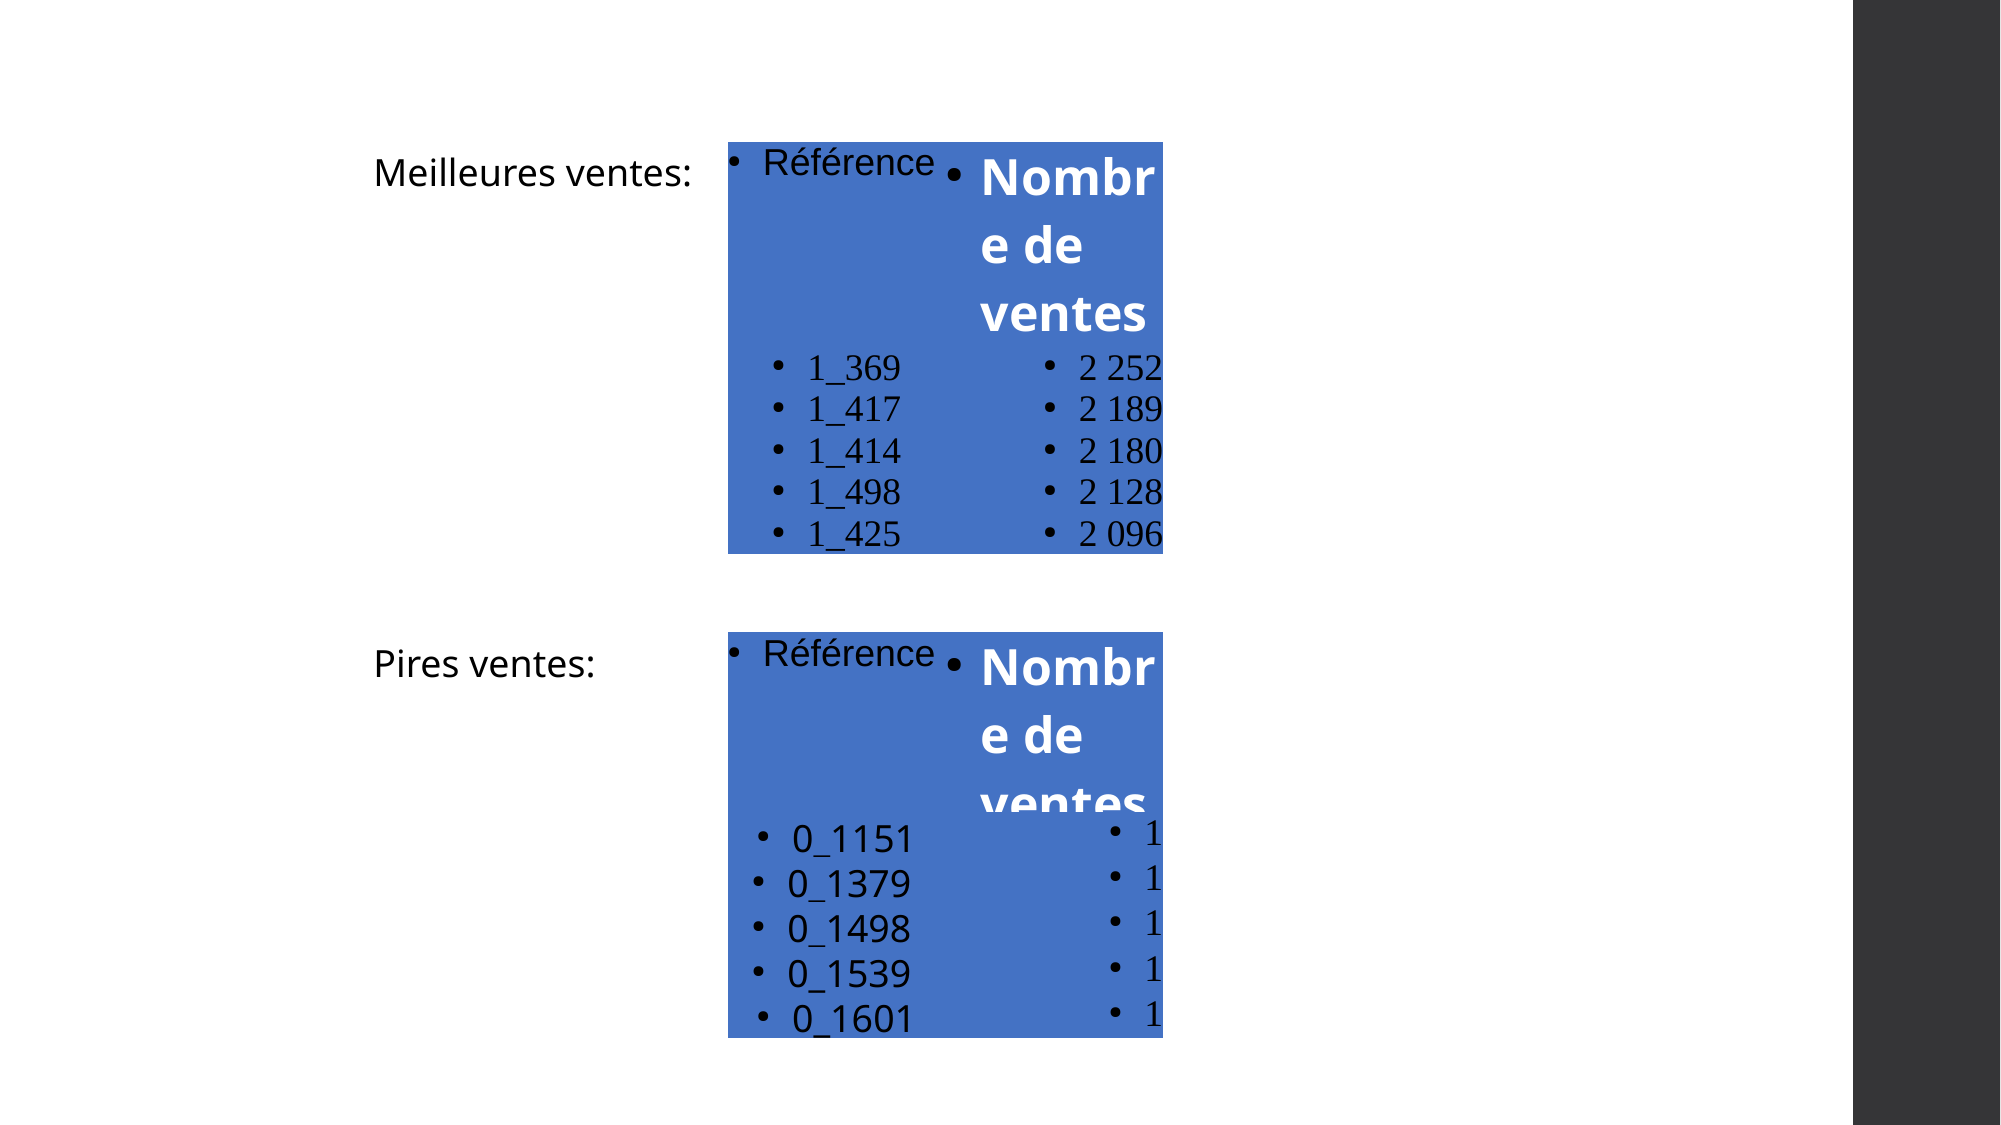

Meilleures ventes:
| Référence | Nombre de ventes |
| --- | --- |
| 1\_369 | 2 252 |
| 1\_417 | 2 189 |
| 1\_414 | 2 180 |
| 1\_498 | 2 128 |
| 1\_425 | 2 096 |
Pires ventes:
| Référence | Nombre de ventes |
| --- | --- |
| 0\_1151 | 1 |
| 0\_1379 | 1 |
| 0\_1498 | 1 |
| 0\_1539 | 1 |
| 0\_1601 | 1 |